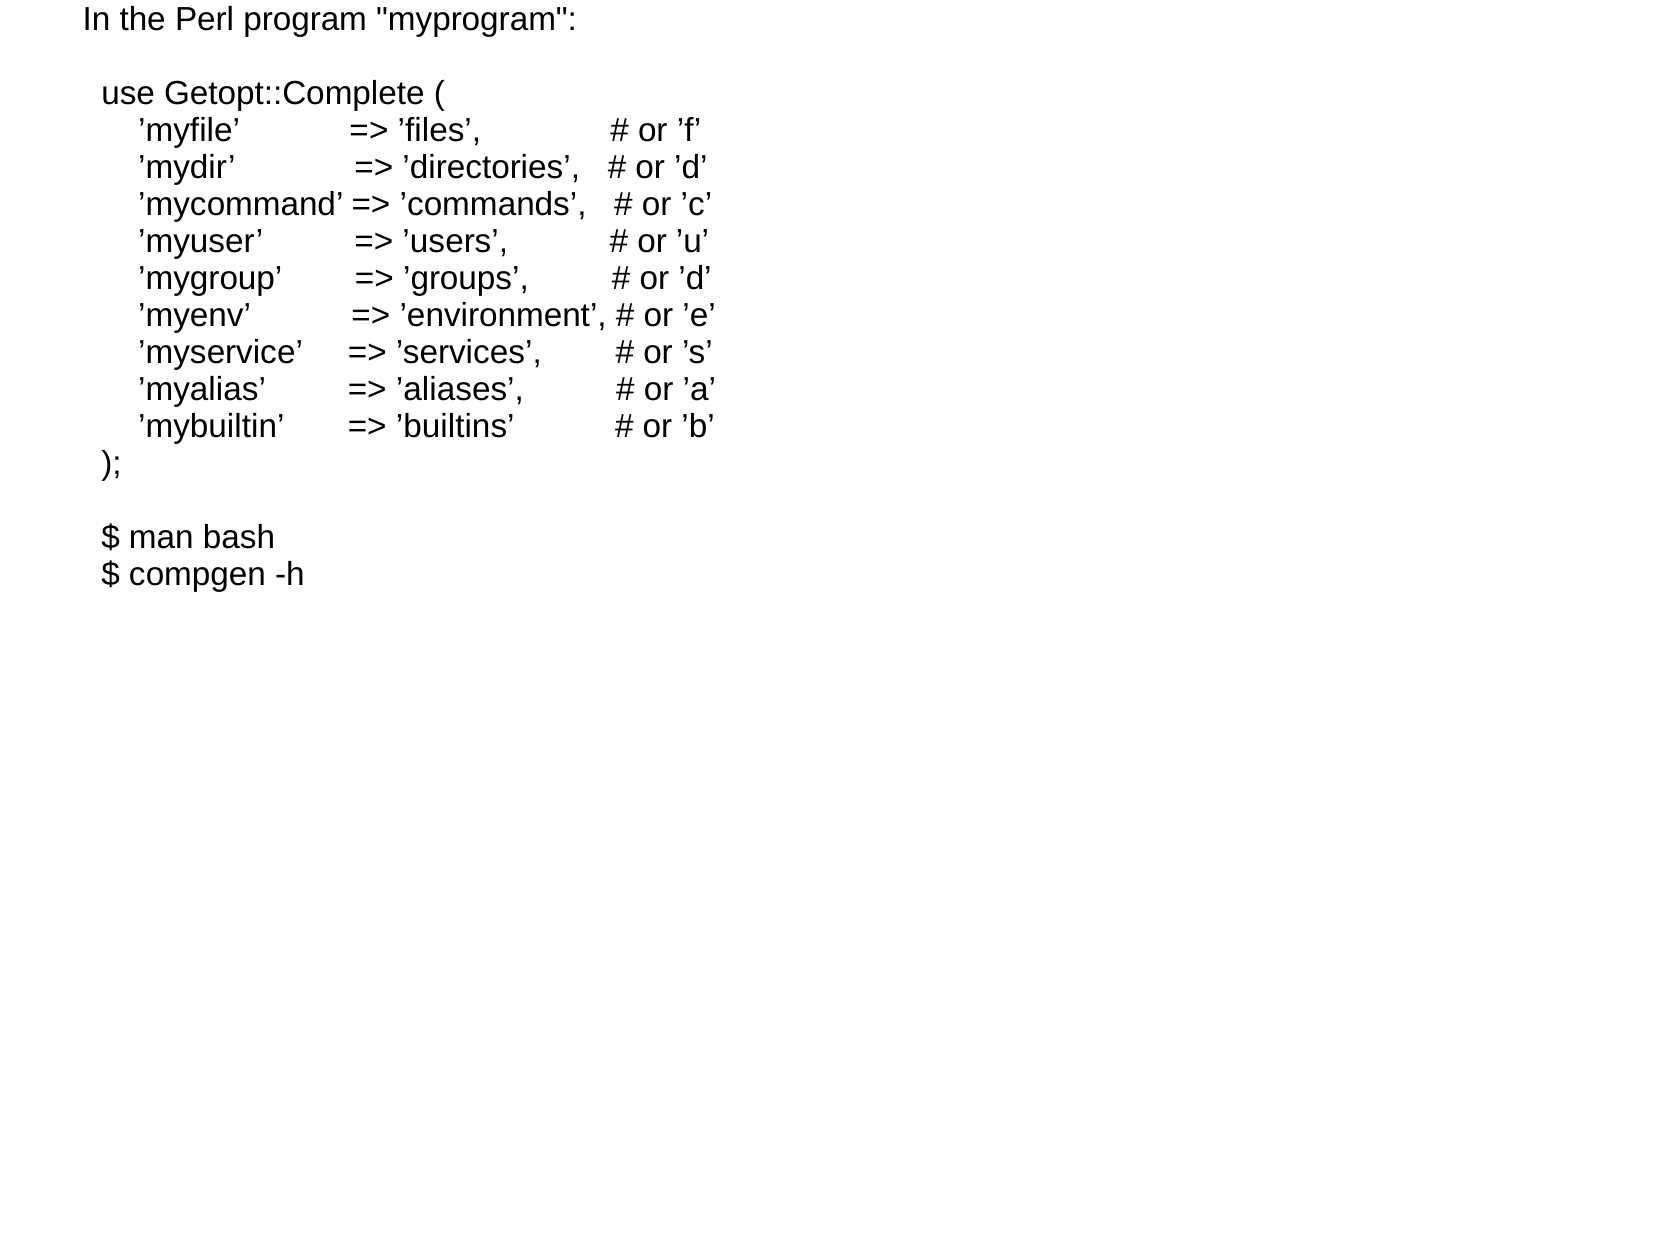

# In the Perl program "myprogram":
 use Getopt::Complete (
 ’myfile’ => ’files’, # or ’f’
 ’mydir’ => ’directories’, # or ’d’
 ’mycommand’ => ’commands’, # or ’c’
 ’myuser’ => ’users’, # or ’u’
 ’mygroup’ => ’groups’, # or ’d’
 ’myenv’ => ’environment’, # or ’e’
 ’myservice’ => ’services’, # or ’s’
 ’myalias’ => ’aliases’, # or ’a’
 ’mybuiltin’ => ’builtins’ # or ’b’
 );
 $ man bash
 $ compgen -h